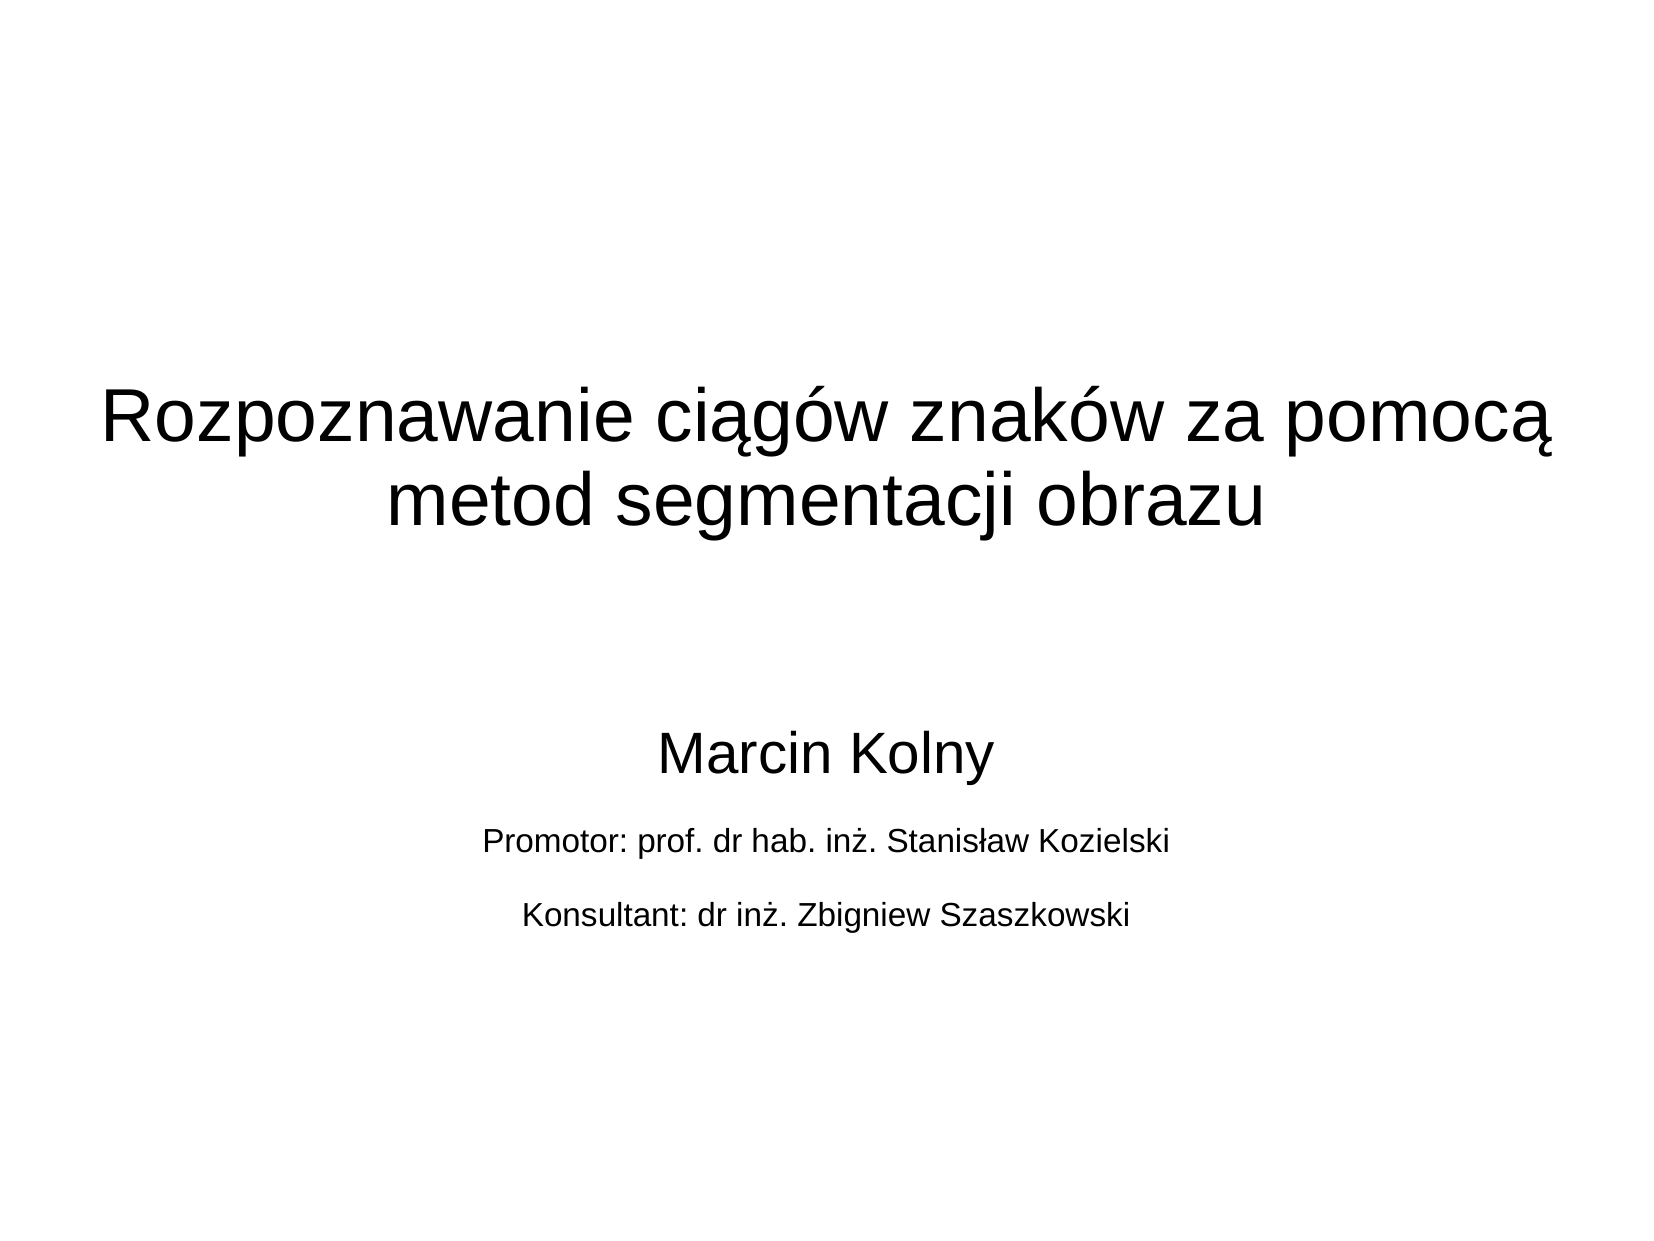

# Rozpoznawanie ciągów znaków za pomocą metod segmentacji obrazu
Marcin Kolny
Promotor: prof. dr hab. inż. Stanisław Kozielski
Konsultant: dr inż. Zbigniew Szaszkowski